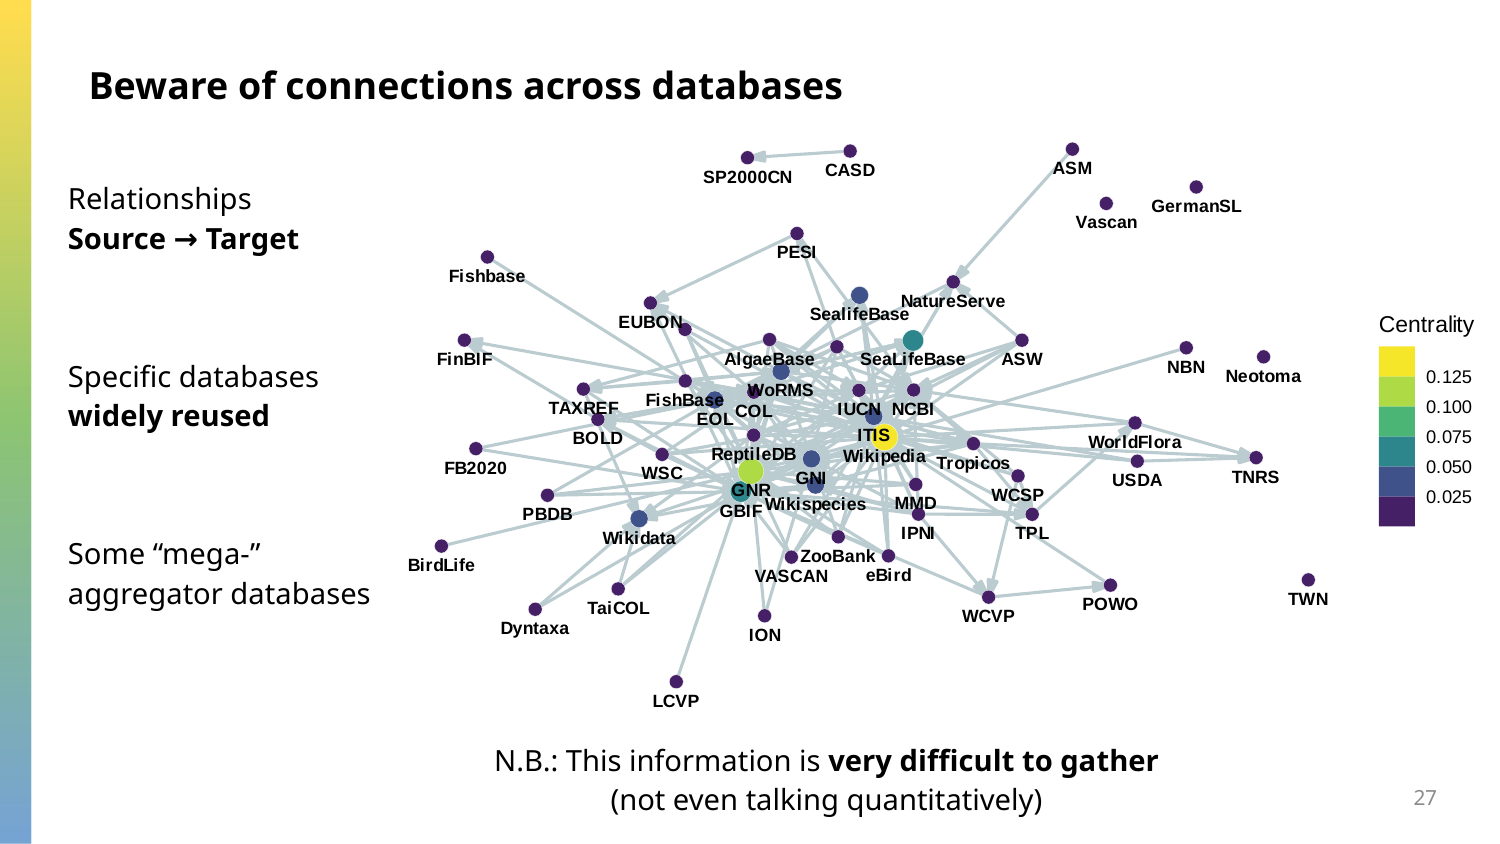

# Beware of connections across databases
Relationships
Source → Target
Specific databases widely reused
Some “mega-”
aggregator databases
N.B.: This information is very difficult to gather
(not even talking quantitatively)
27